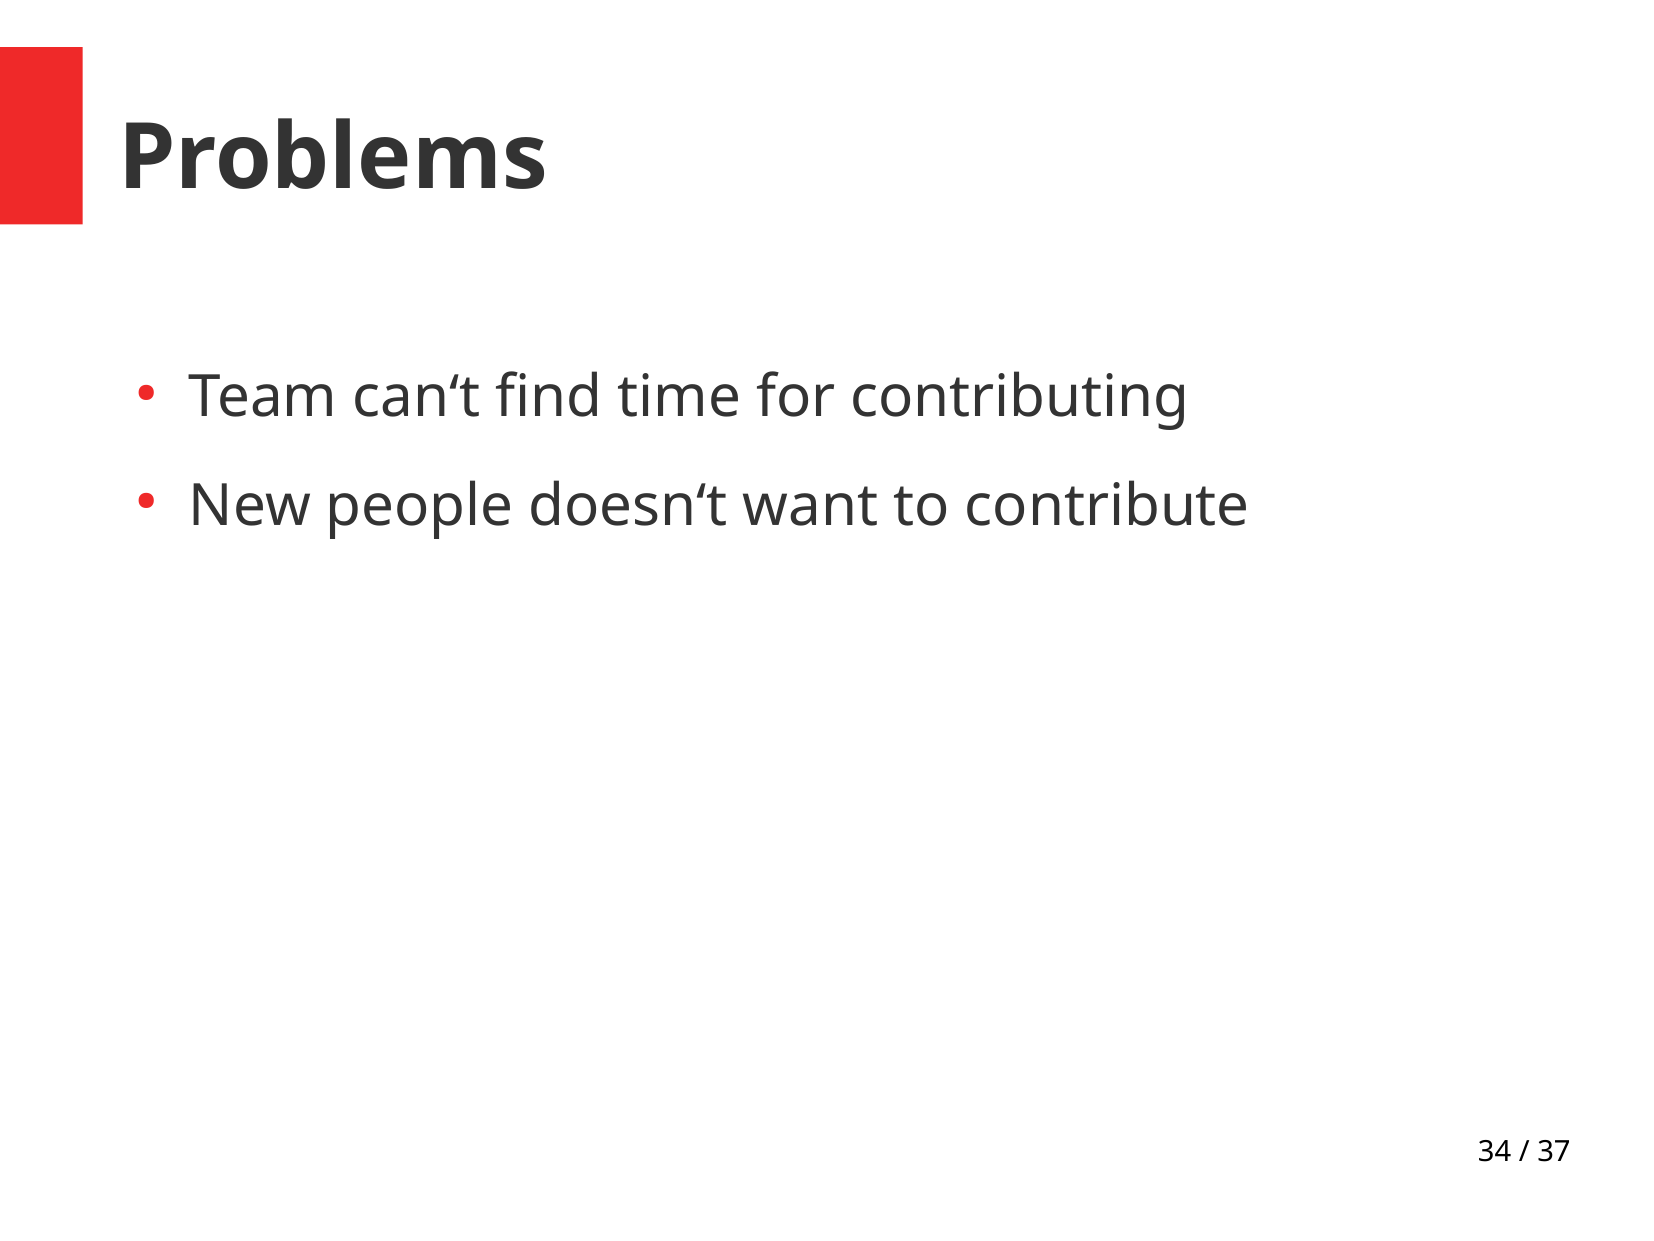

# Problems
Team can‘t find time for contributing
New people doesn‘t want to contribute
34